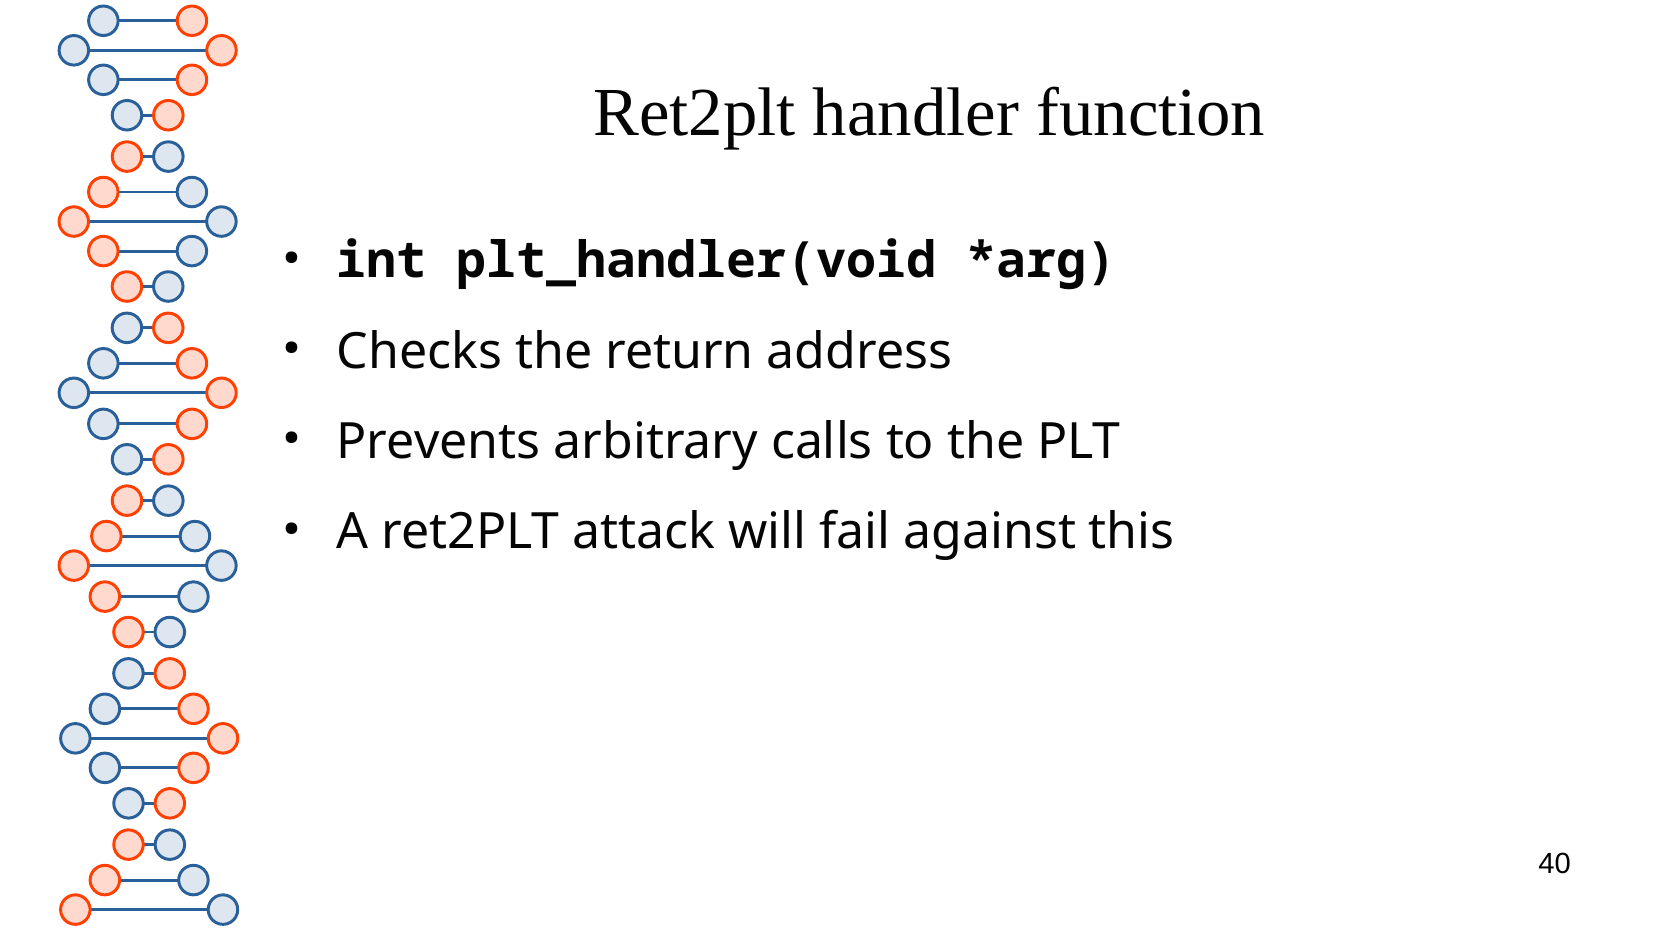

# Ret2plt handler function
int plt_handler(void *arg)
Checks the return address
Prevents arbitrary calls to the PLT
A ret2PLT attack will fail against this
40